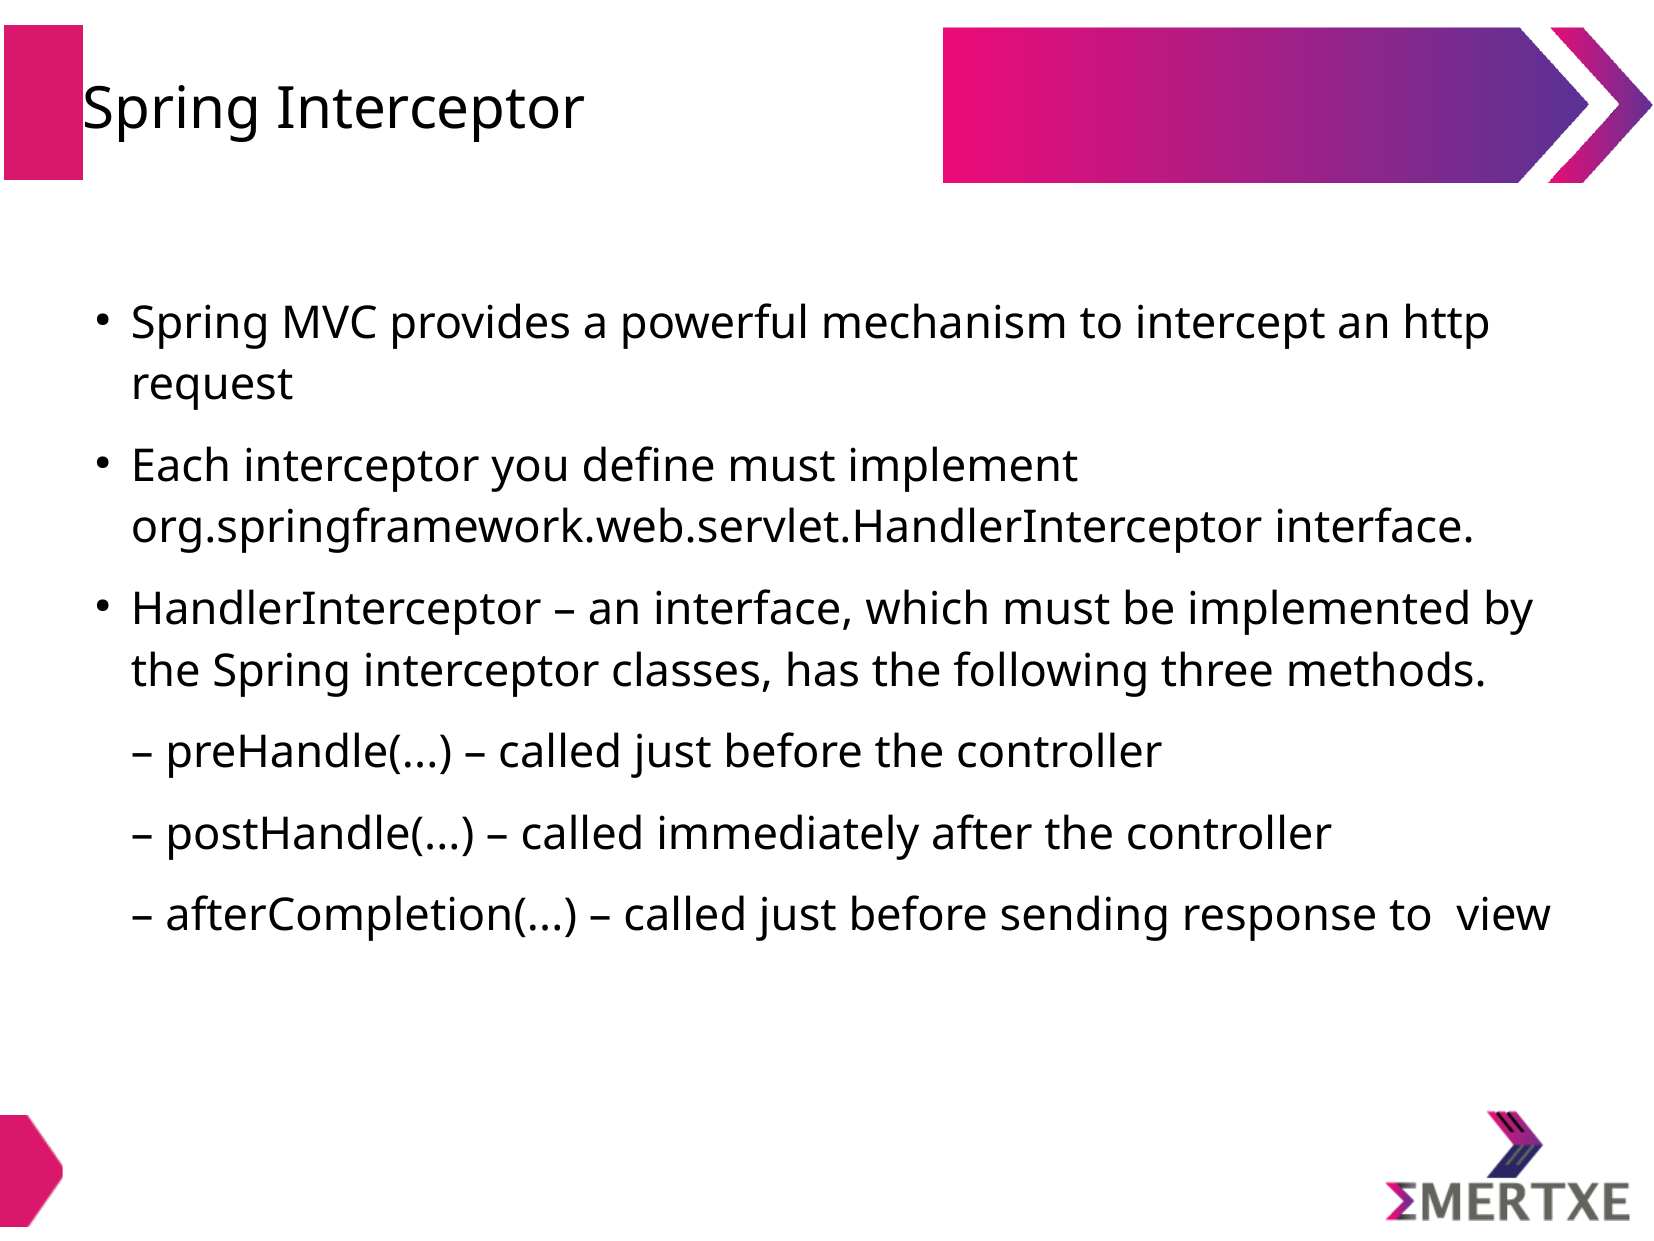

# Spring Interceptor
Spring MVC provides a powerful mechanism to intercept an http request
Each interceptor you define must implement org.springframework.web.servlet.HandlerInterceptor interface.
HandlerInterceptor – an interface, which must be implemented by the Spring interceptor classes, has the following three methods.
– preHandle(...) – called just before the controller
– postHandle(...) – called immediately after the controller
– afterCompletion(...) – called just before sending response to view